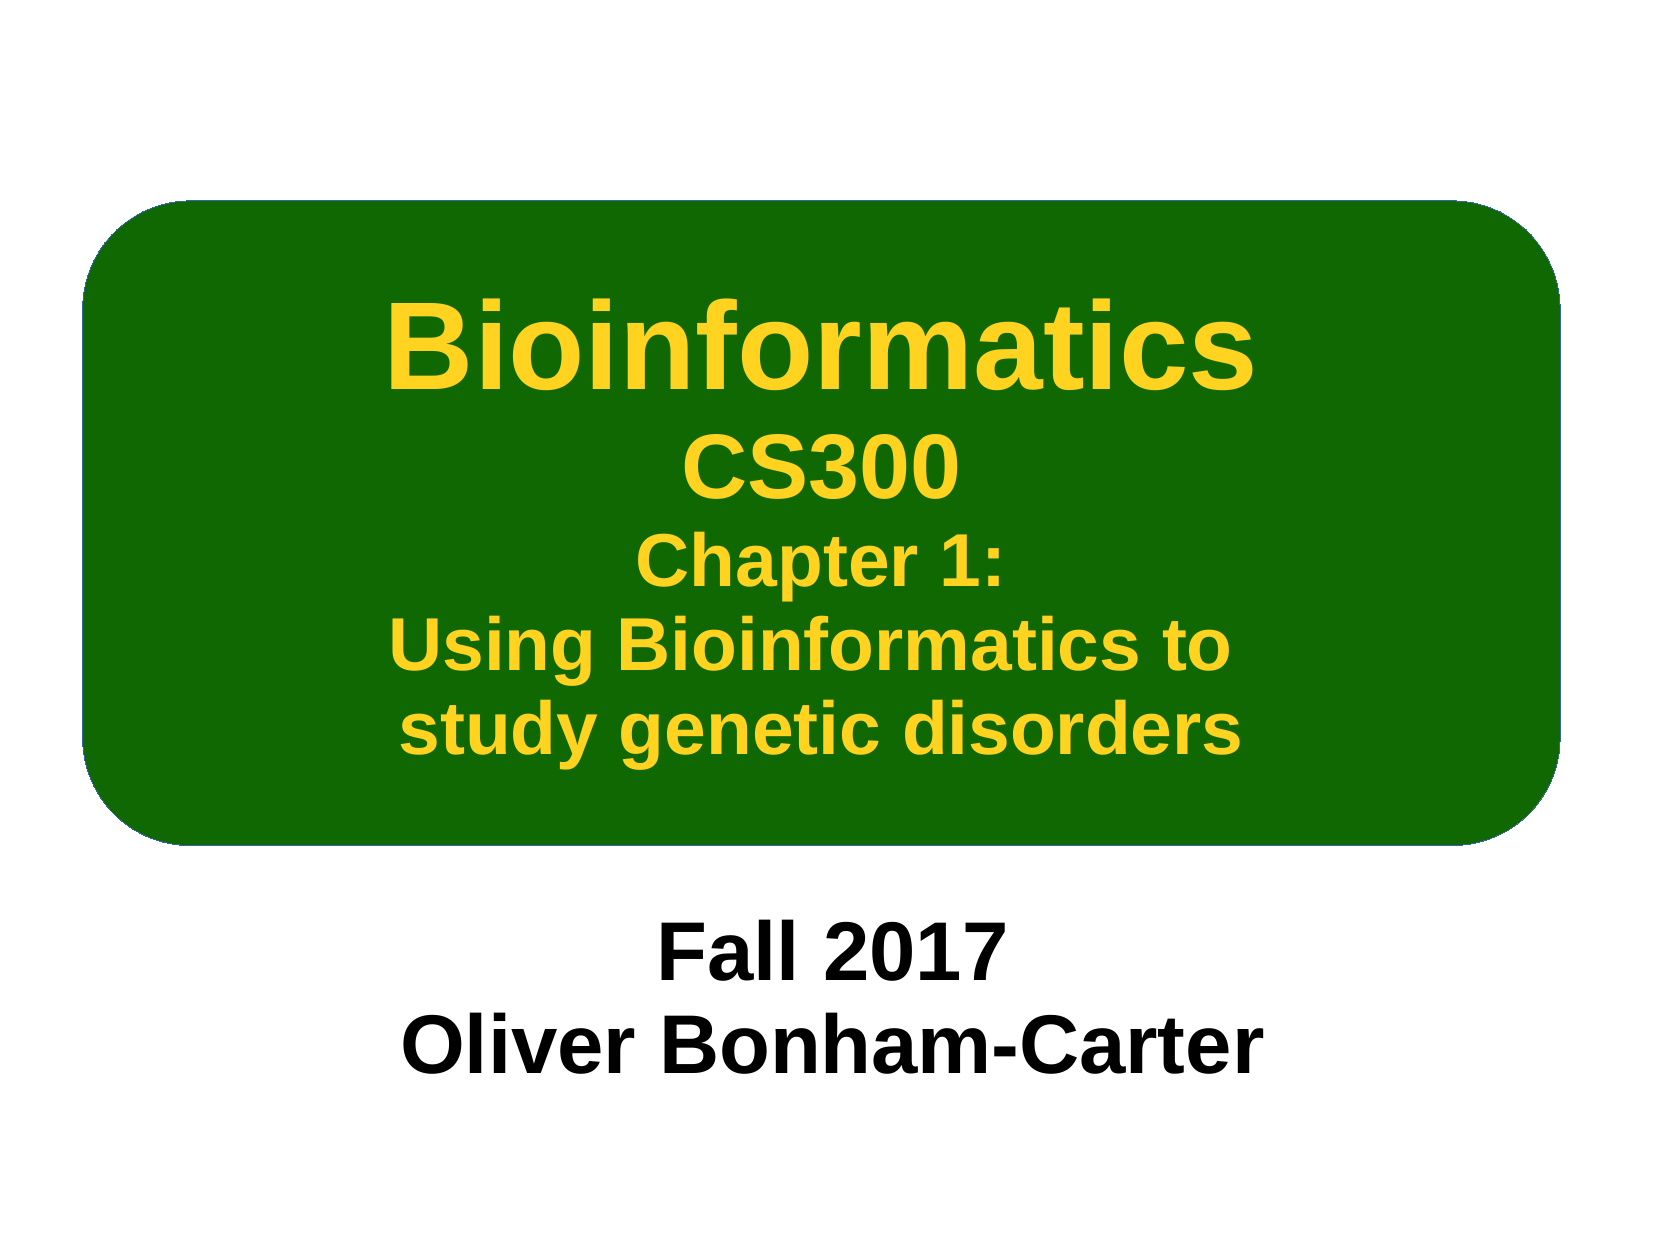

Bioinformatics
CS300
Chapter 1:
Using Bioinformatics to
study genetic disorders
Fall 2017
Oliver Bonham-Carter